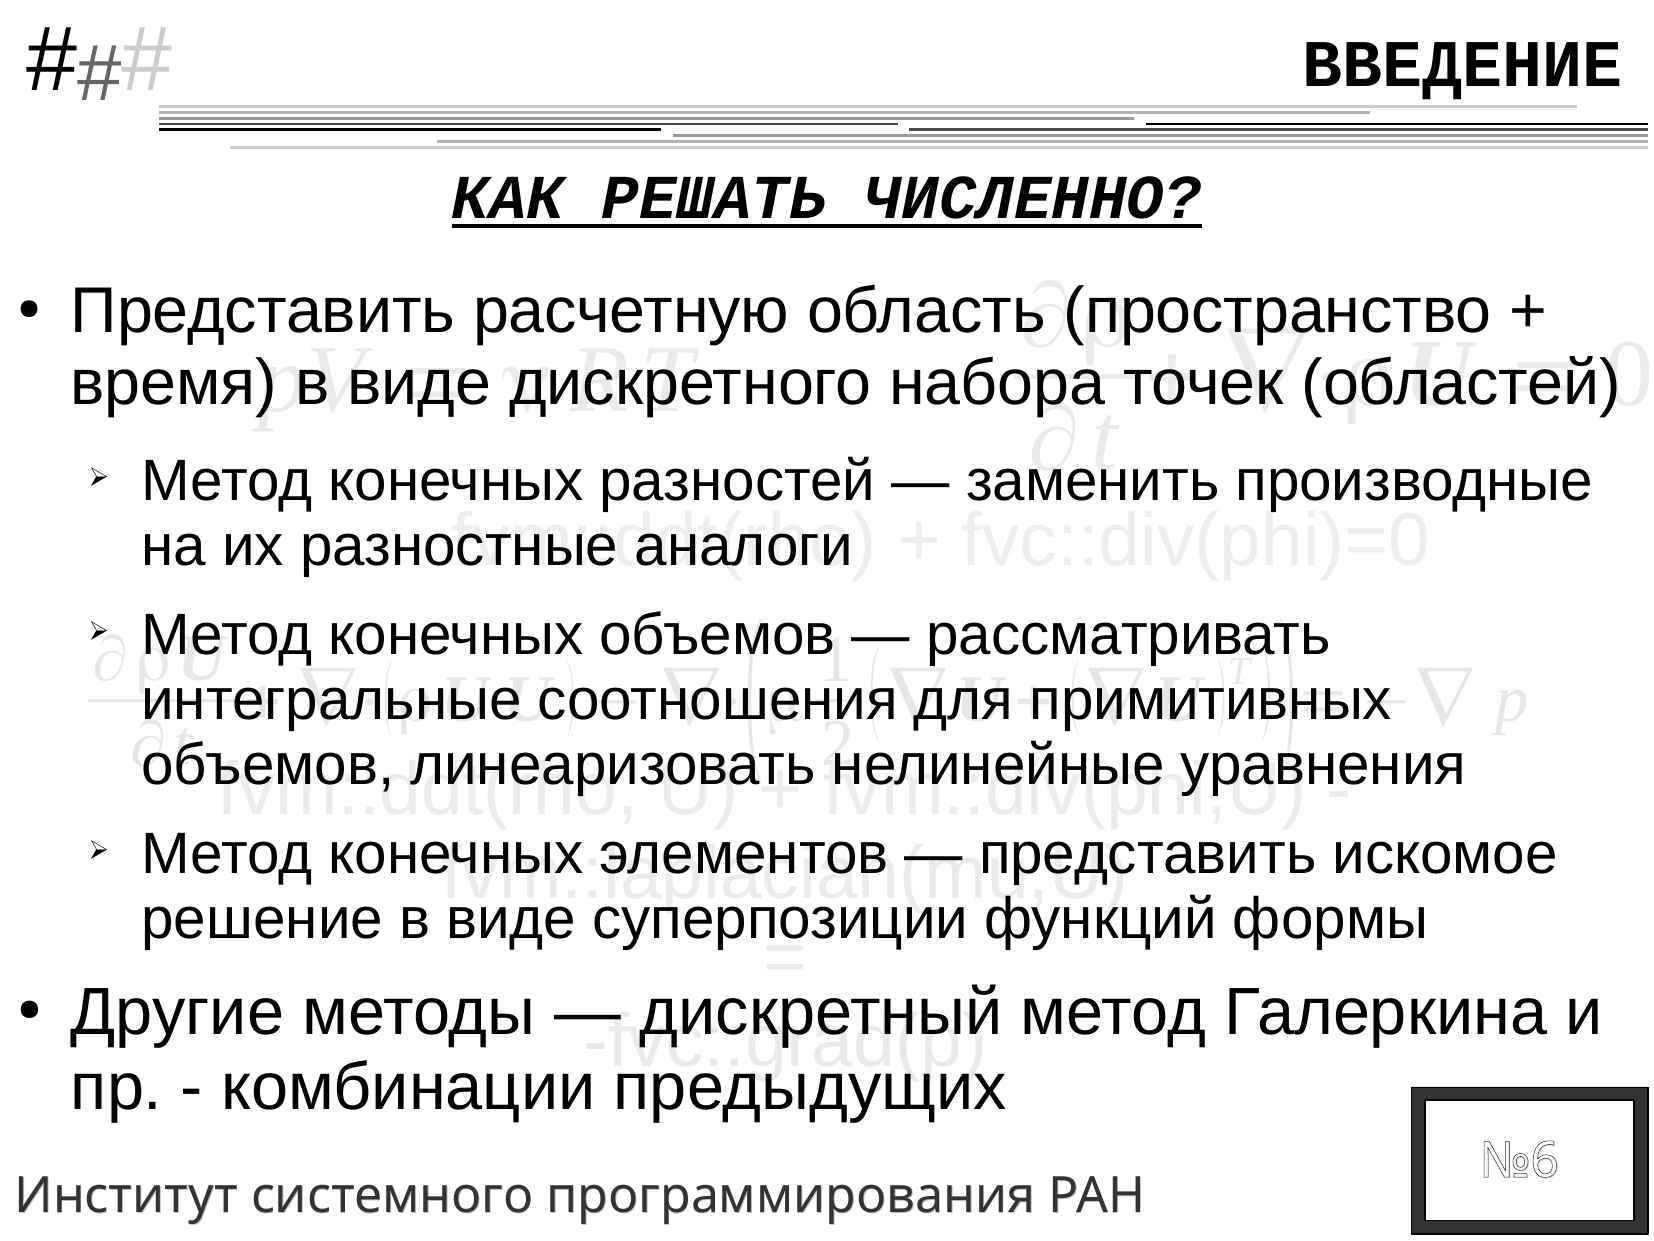

# КАК РЕШАТЬ ЧИСЛЕННО?
Представить расчетную область (пространство + время) в виде дискретного набора точек (областей)
Метод конечных разностей — заменить производные на их разностные аналоги
Метод конечных объемов — рассматривать интегральные соотношения для примитивных объемов, линеаризовать нелинейные уравнения
Метод конечных элементов — представить искомое решение в виде суперпозиции функций формы
Другие методы — дискретный метод Галеркина и пр. - комбинации предыдущих